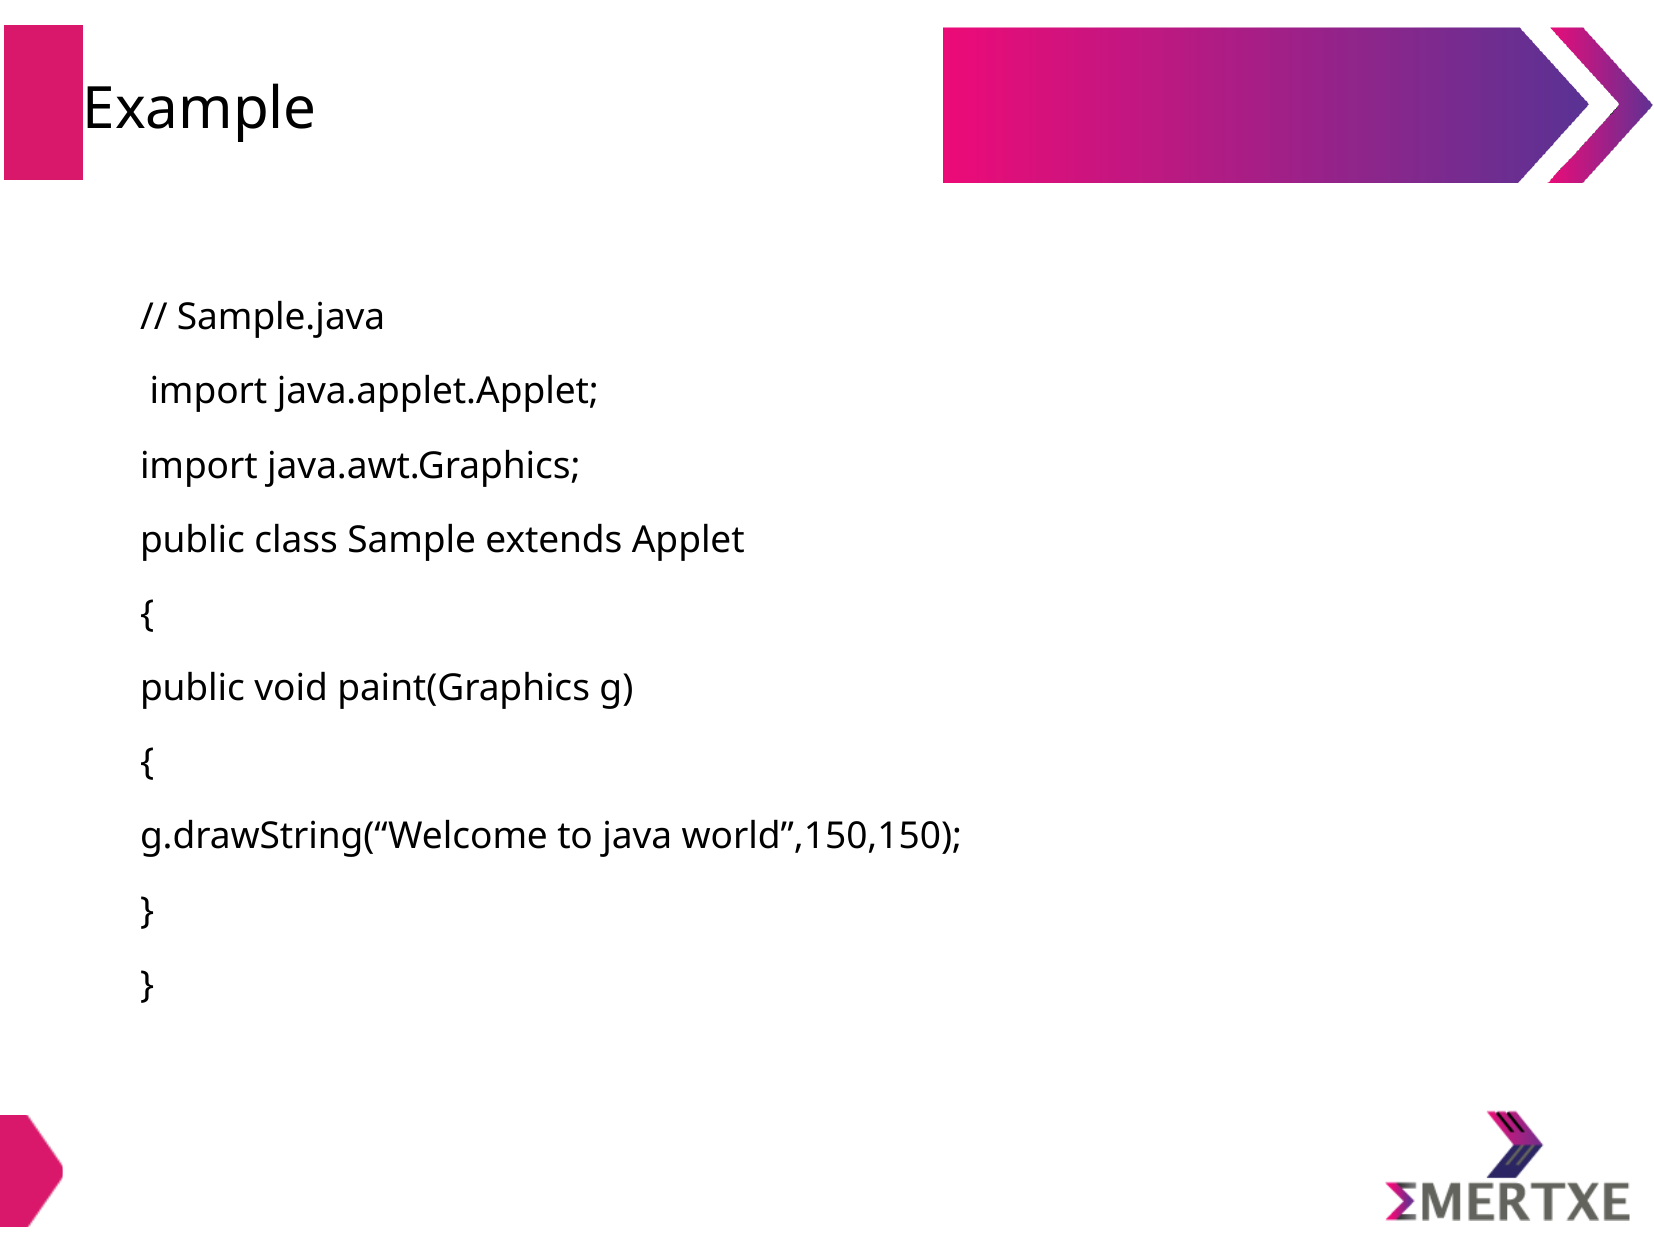

# Example
// Sample.java
 import java.applet.Applet;
import java.awt.Graphics;
public class Sample extends Applet
{
public void paint(Graphics g)
{
g.drawString(“Welcome to java world”,150,150);
}
}